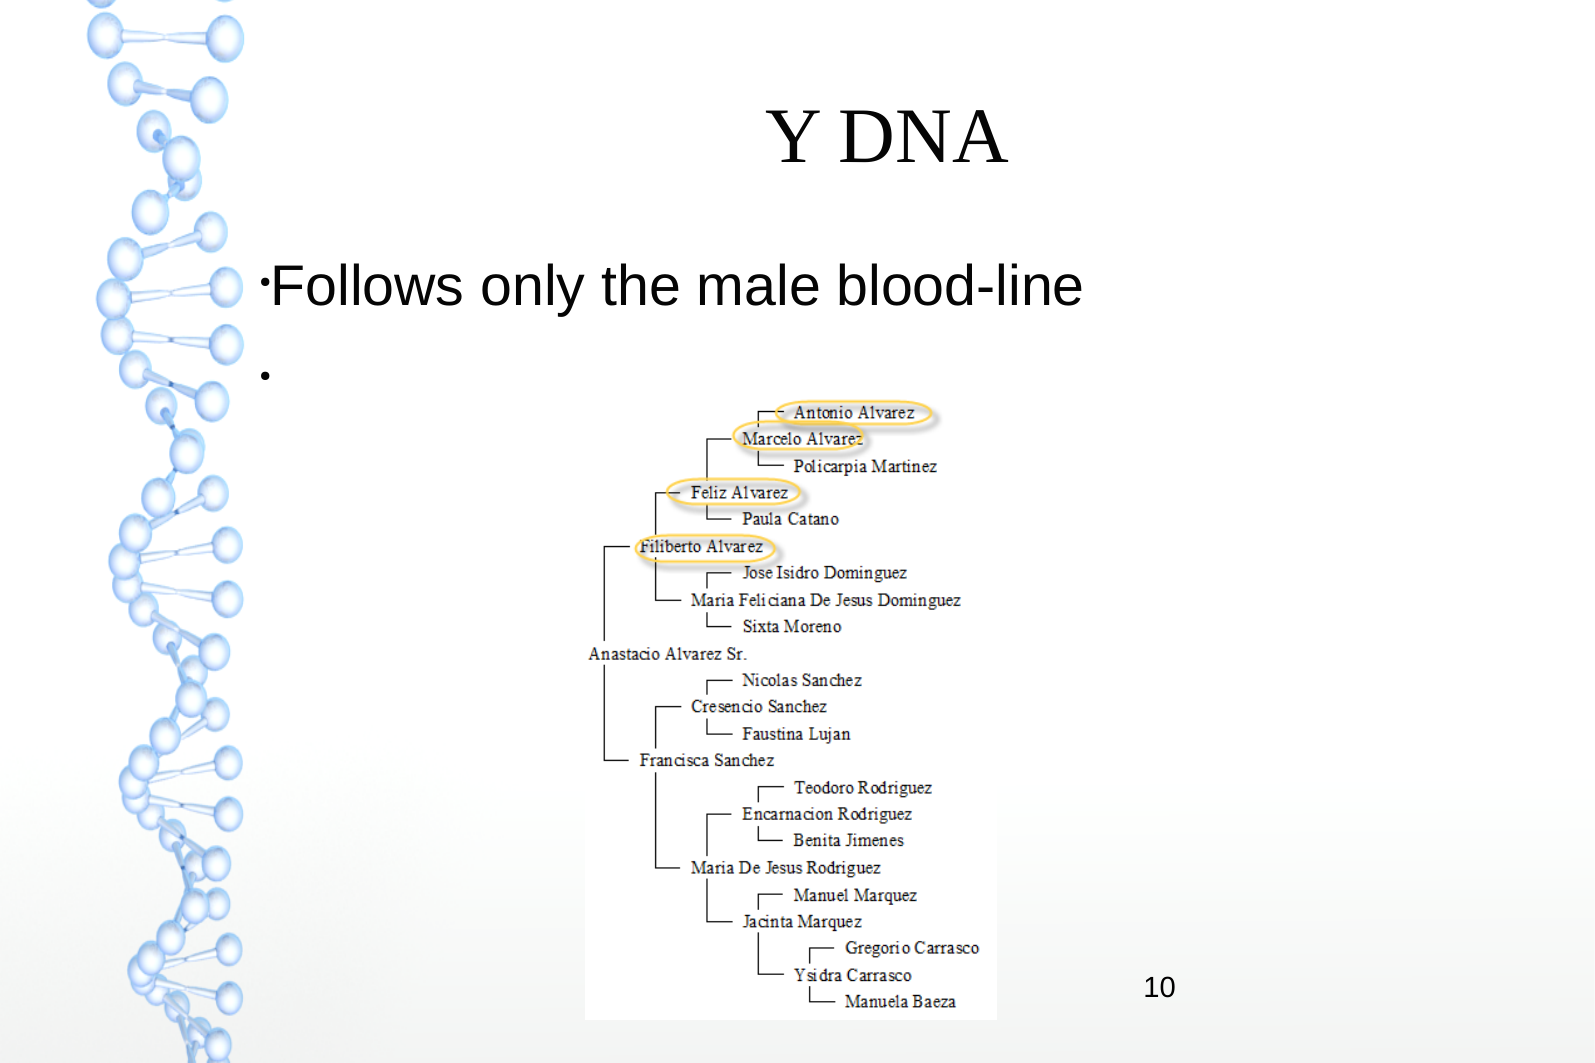

# Y DNA
Follows only the male blood-line